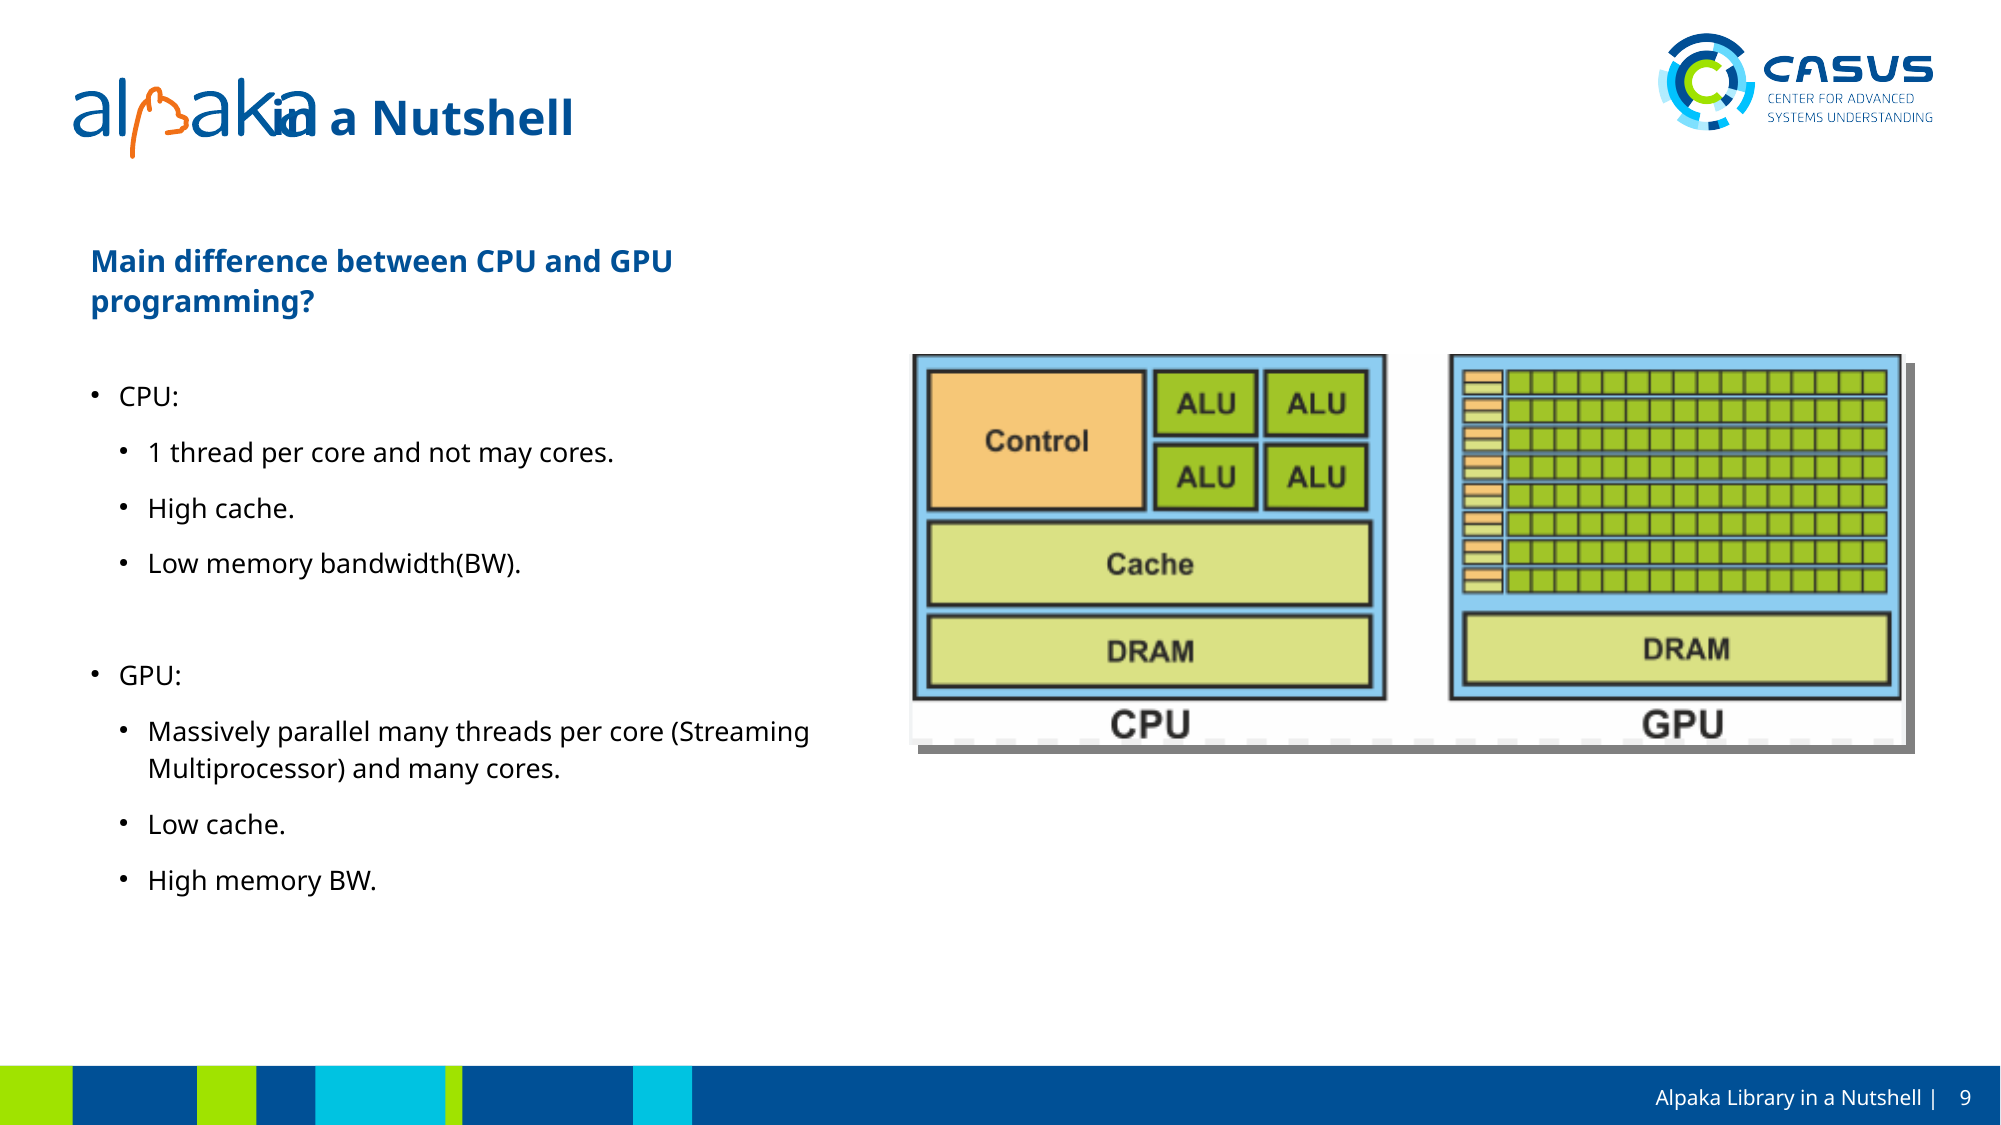

#
 in a Nutshell
Main difference between CPU and GPU programming?
CPU:
1 thread per core and not may cores.
High cache.
Low memory bandwidth(BW).
GPU:
Massively parallel many threads per core (Streaming Multiprocessor) and many cores.
Low cache.
High memory BW.
Alpaka Library in a Nutshell
9